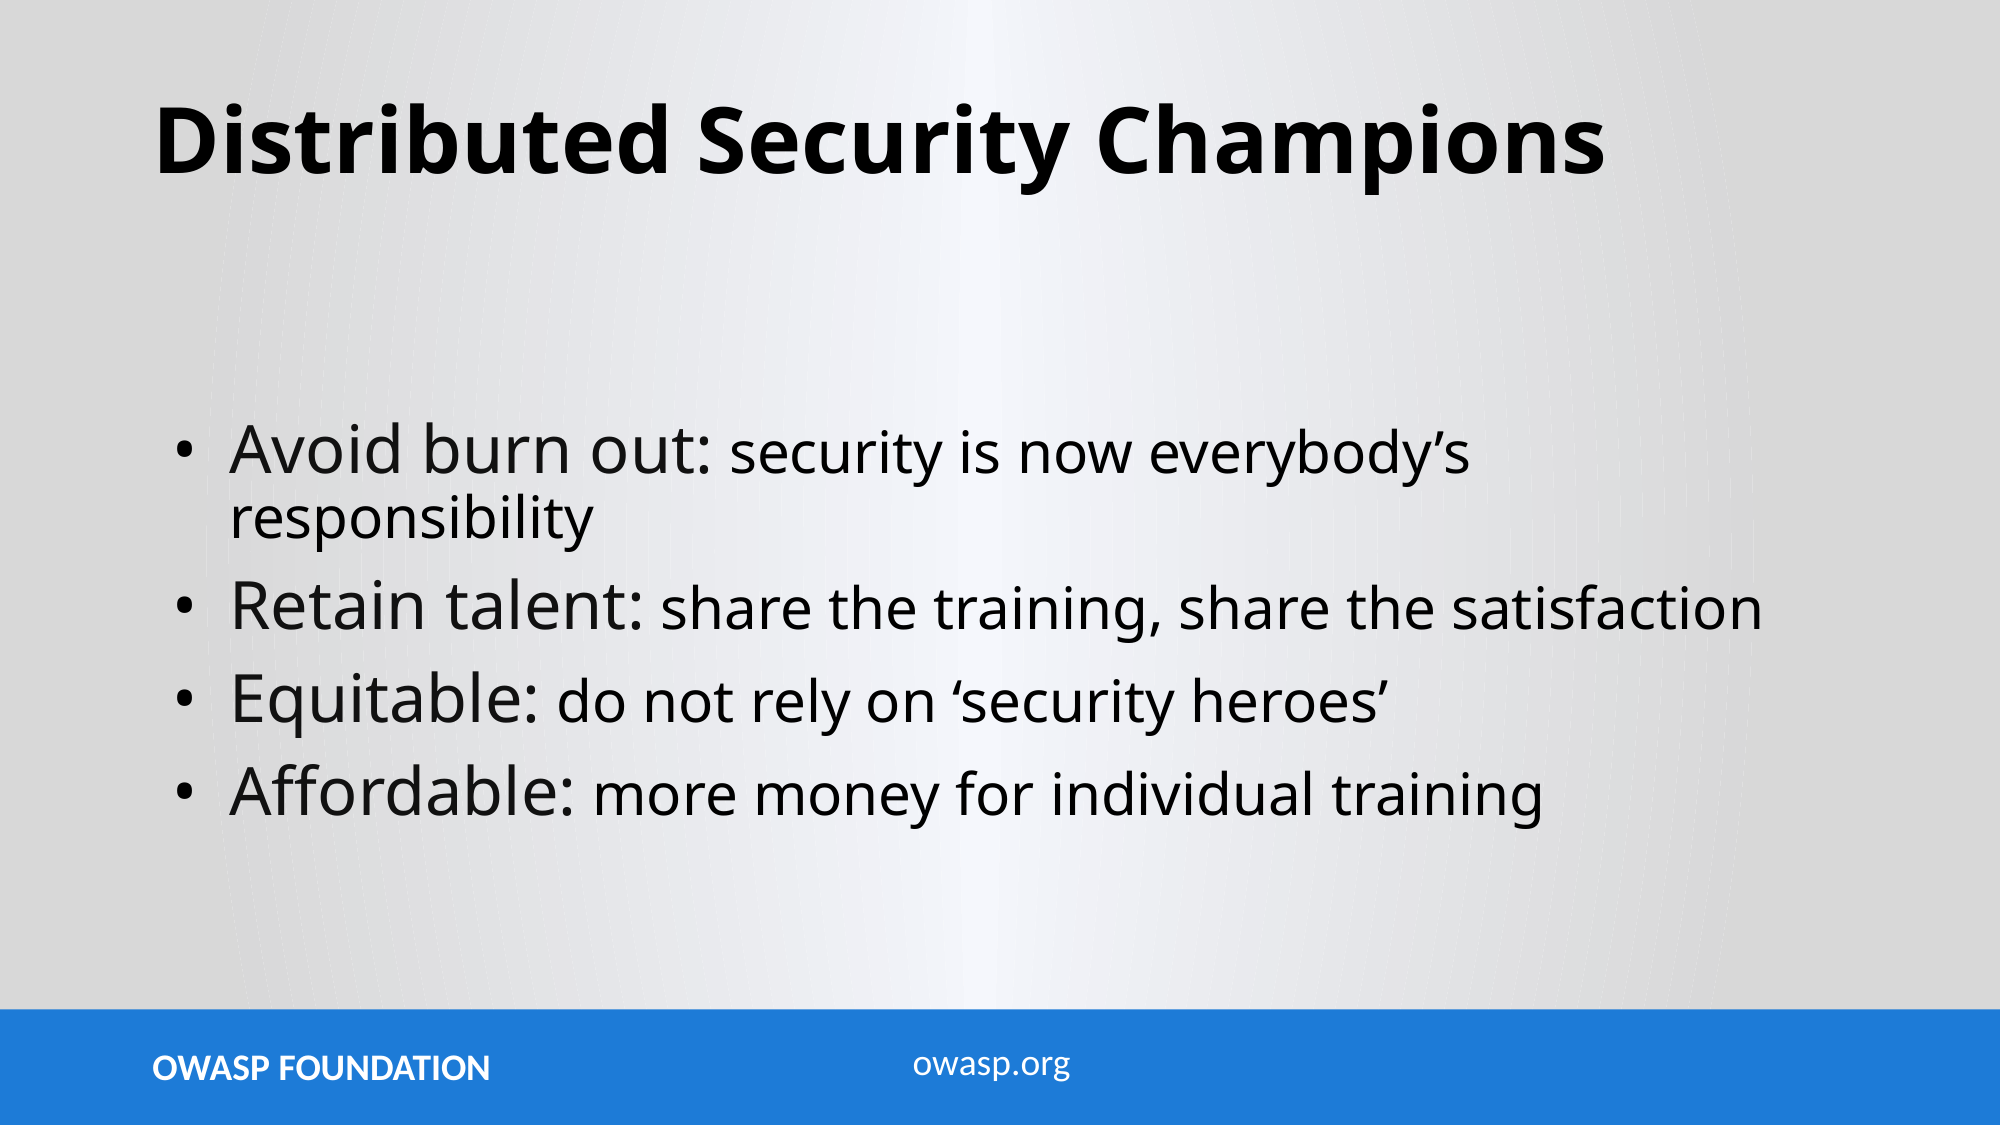

# Distributed Security Champions
Avoid burn out: security is now everybody’s responsibility
Retain talent: share the training, share the satisfaction
Equitable: do not rely on ‘security heroes’
Affordable: more money for individual training